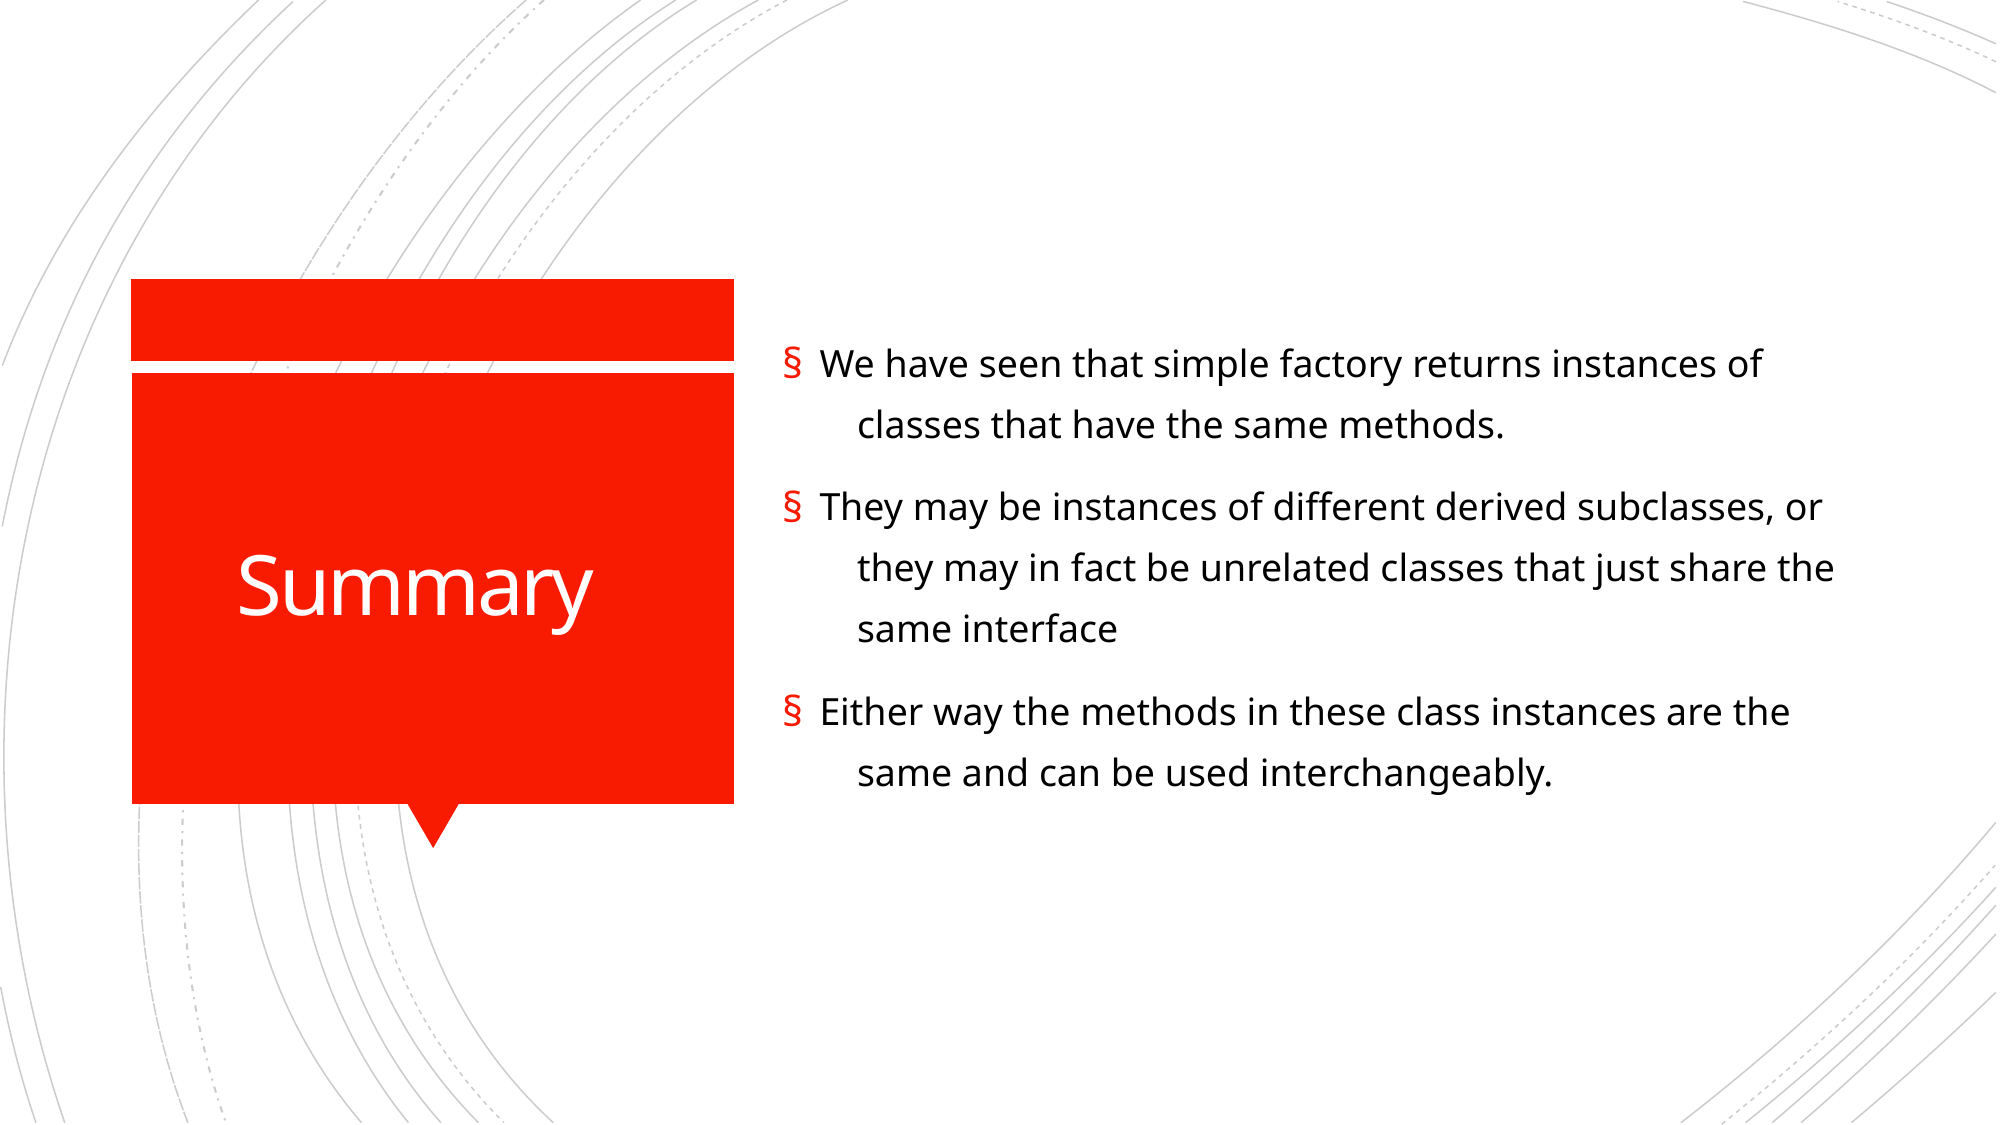

We have seen that simple factory returns instances of classes that have the same methods.
They may be instances of different derived subclasses, or they may in fact be unrelated classes that just share the same interface
Either way the methods in these class instances are the same and can be used interchangeably.
# Summary